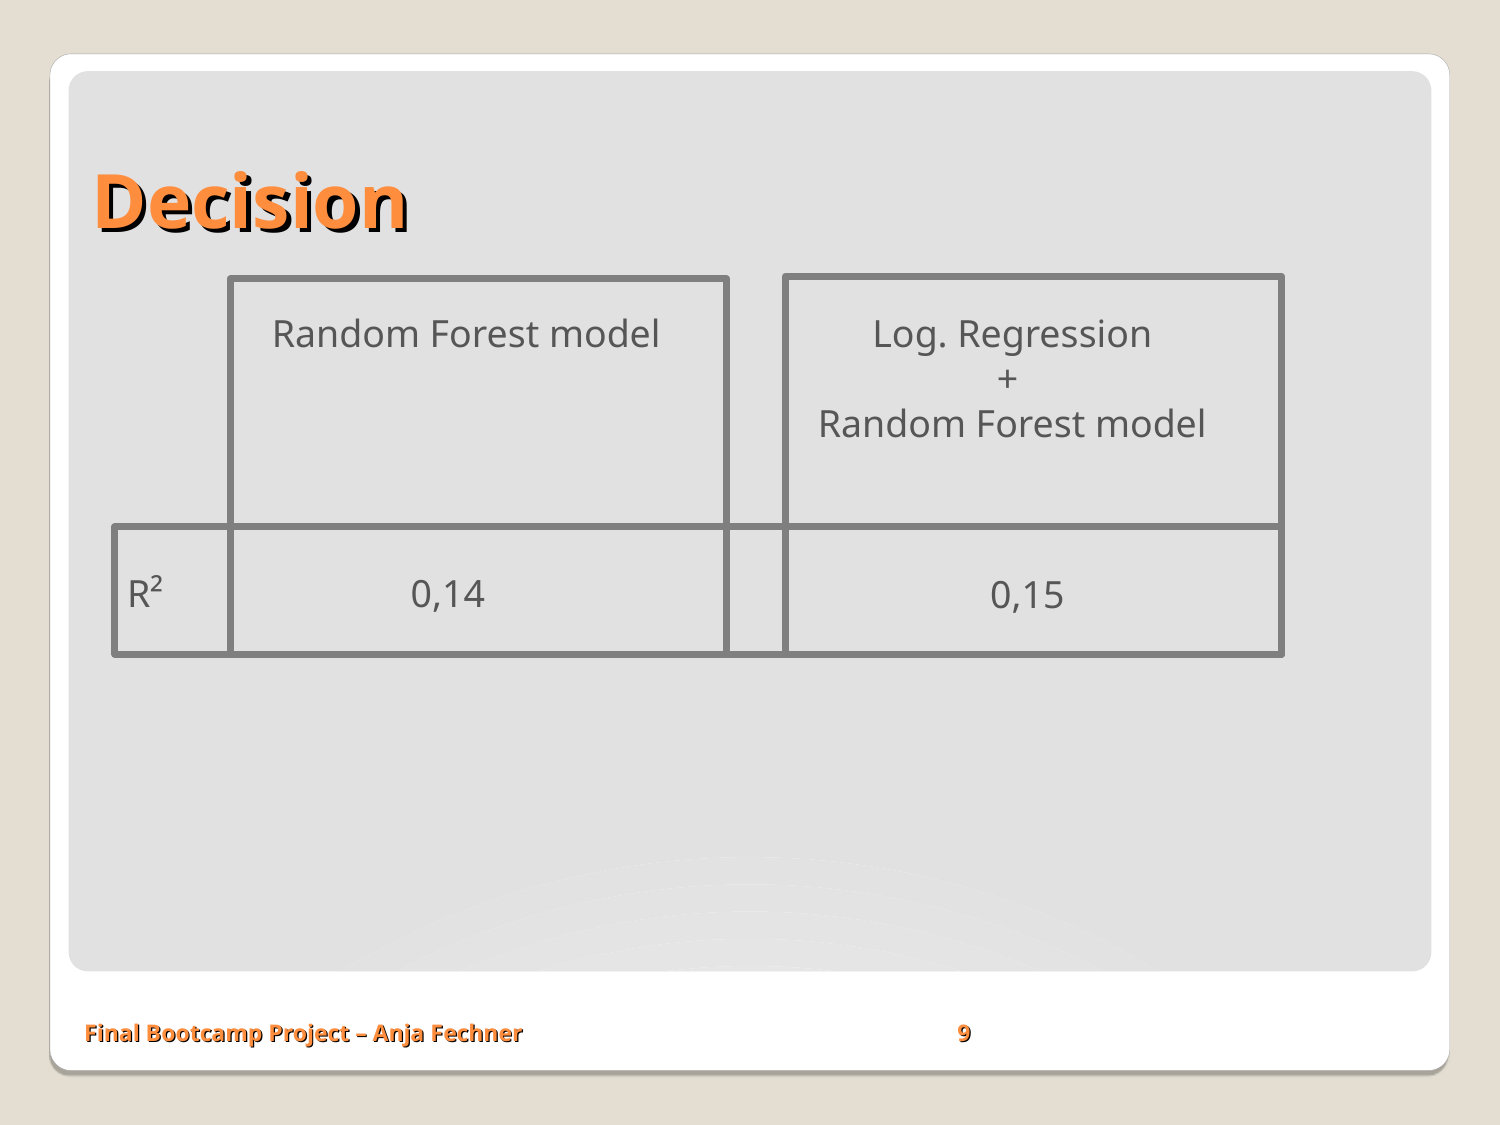

# Decision
Random Forest model
Log. Regression
+
Random Forest model
R²
0,14
0,15
Final Bootcamp Project – Anja Fechner